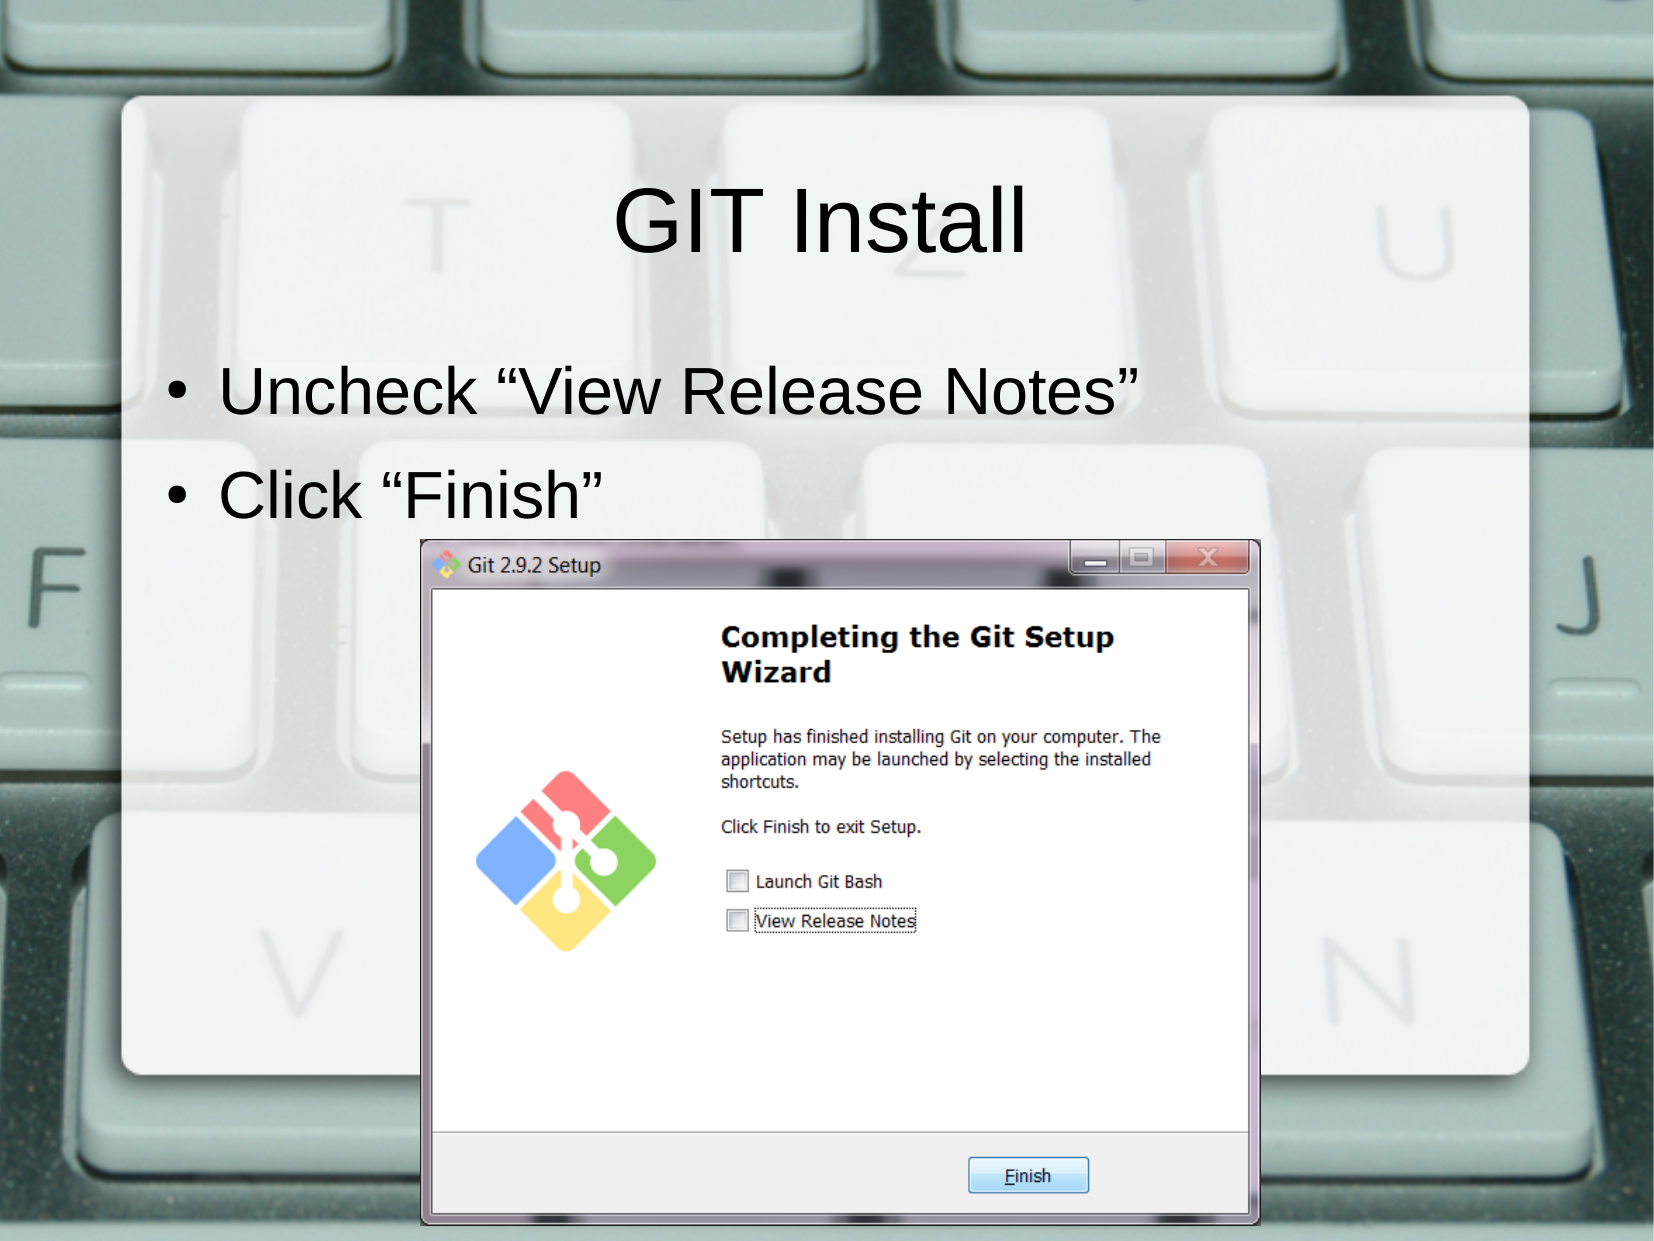

# GIT Install
Uncheck “View Release Notes”
Click “Finish”